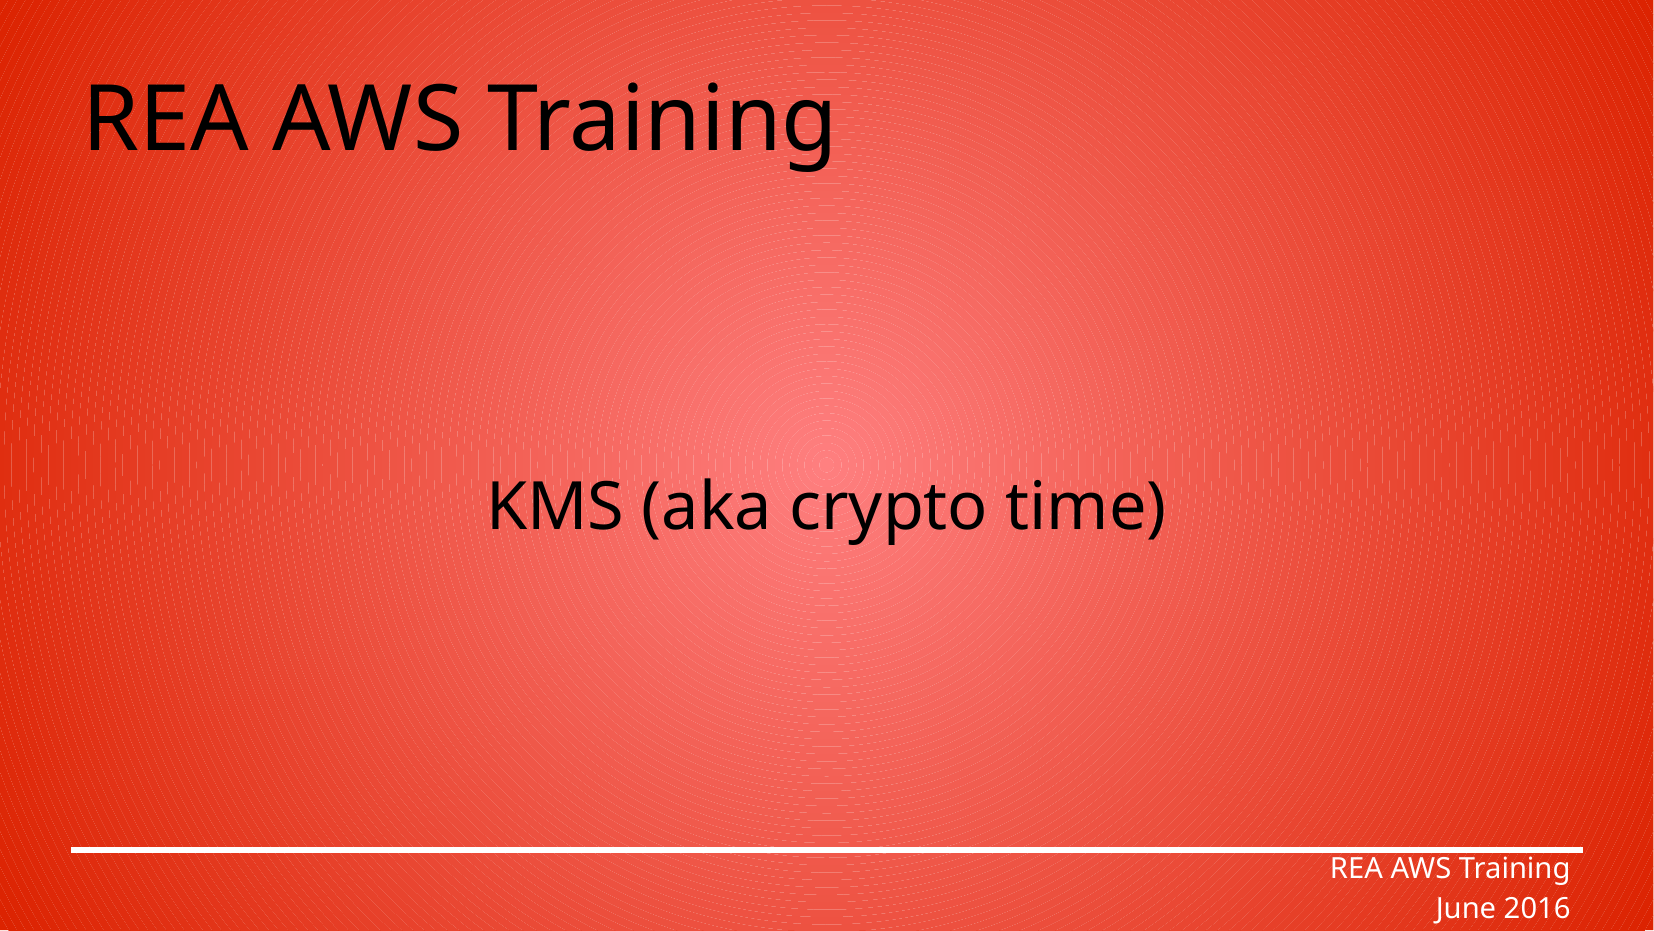

# REA AWS Training
KMS (aka crypto time)